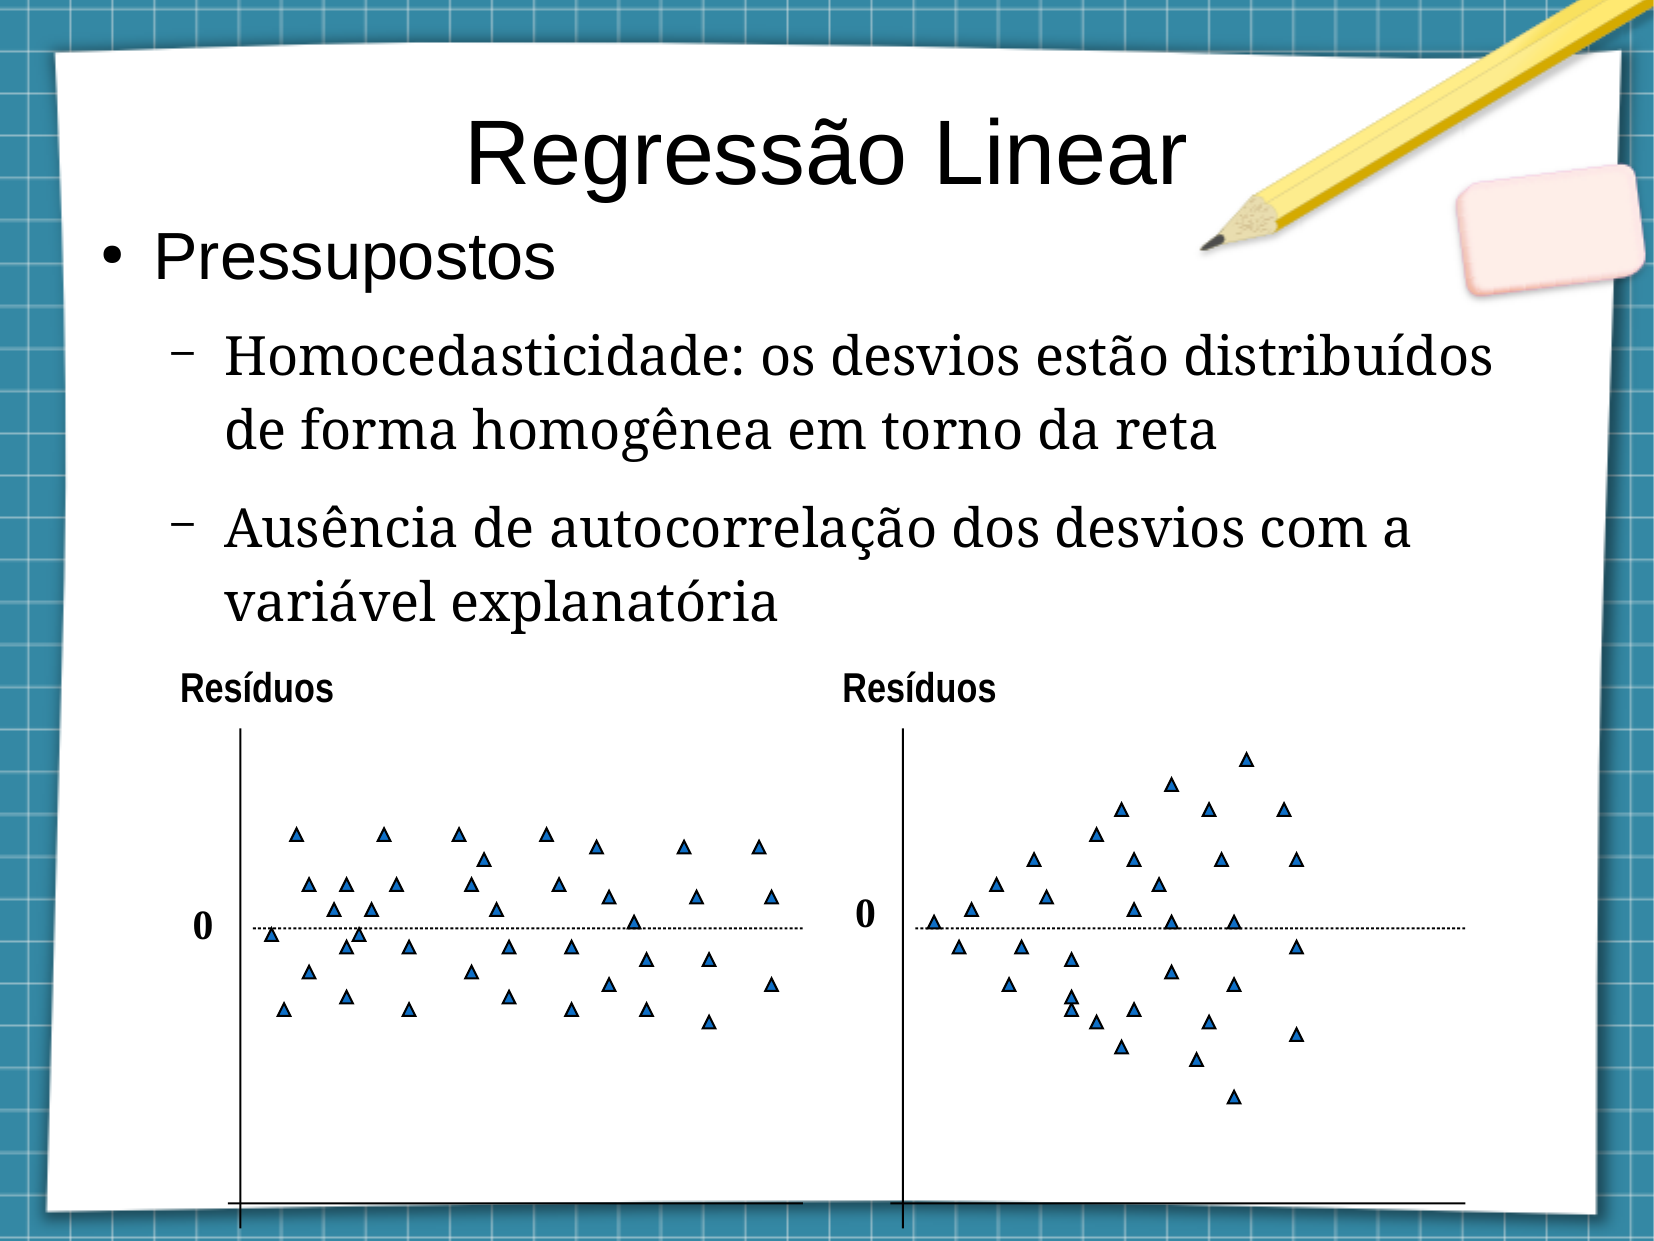

# Regressão Linear
Pressupostos
Homocedasticidade: os desvios estão distribuídos de forma homogênea em torno da reta
Ausência de autocorrelação dos desvios com a variável explanatória
Resíduos
Resíduos
0
0